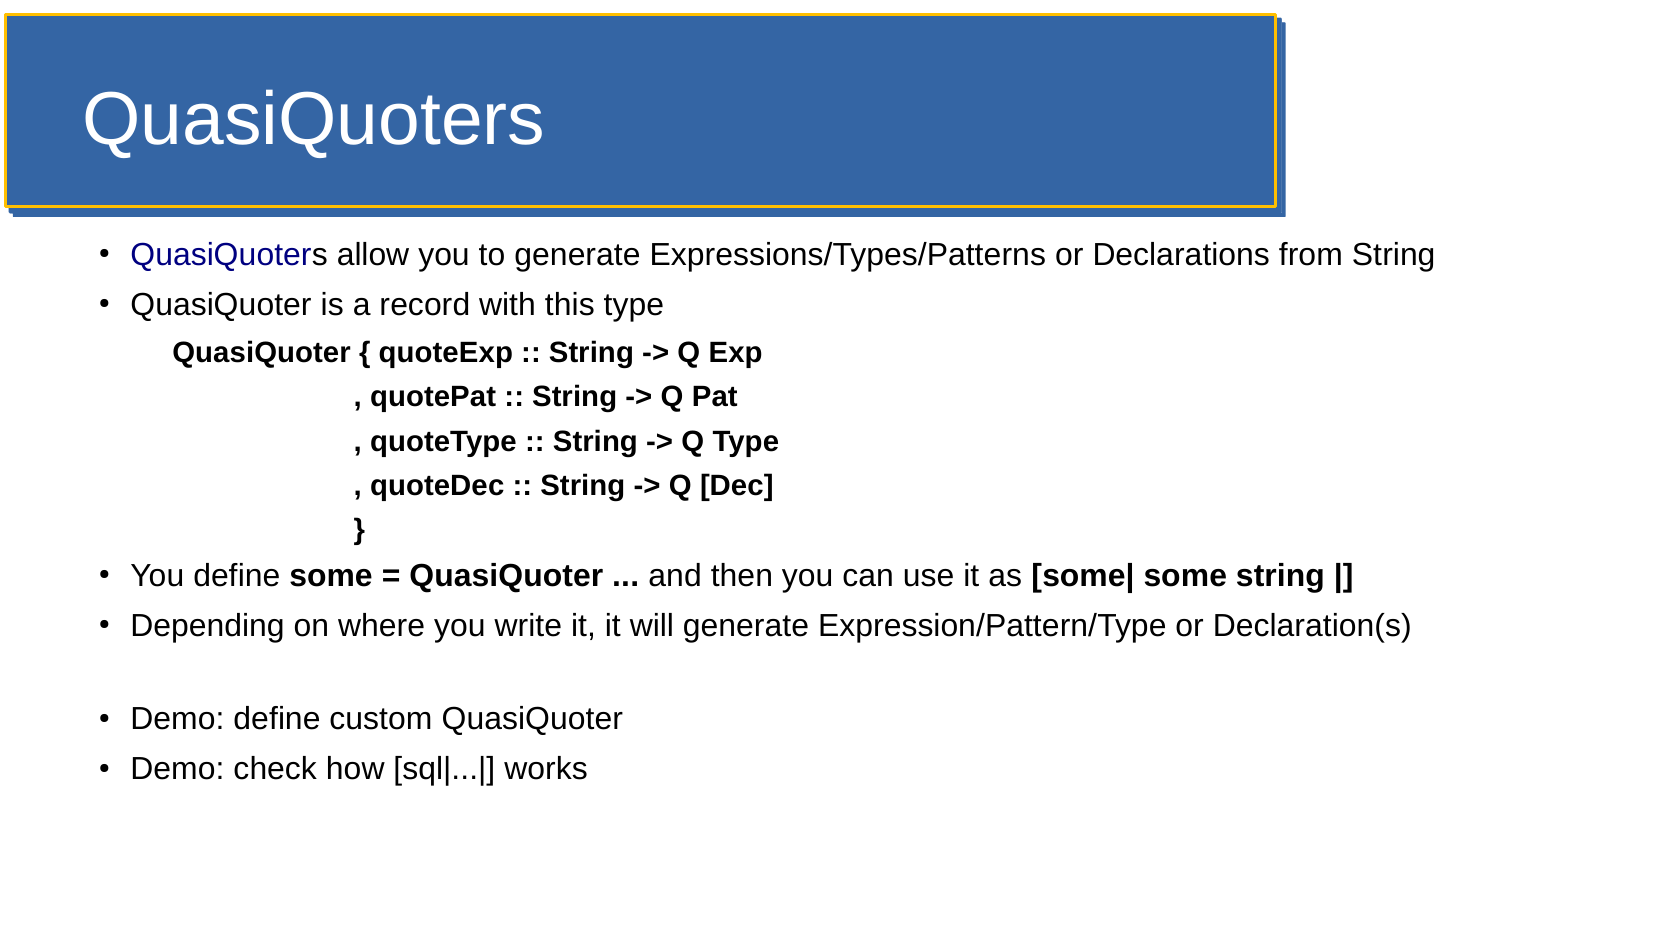

# QuasiQuoters
QuasiQuoters allow you to generate Expressions/Types/Patterns or Declarations from String
QuasiQuoter is a record with this type
QuasiQuoter { quoteExp :: String -> Q Exp
 , quotePat :: String -> Q Pat
 , quoteType :: String -> Q Type
 , quoteDec :: String -> Q [Dec]
 }
You define some = QuasiQuoter ... and then you can use it as [some| some string |]
Depending on where you write it, it will generate Expression/Pattern/Type or Declaration(s)
Demo: define custom QuasiQuoter
Demo: check how [sql|...|] works